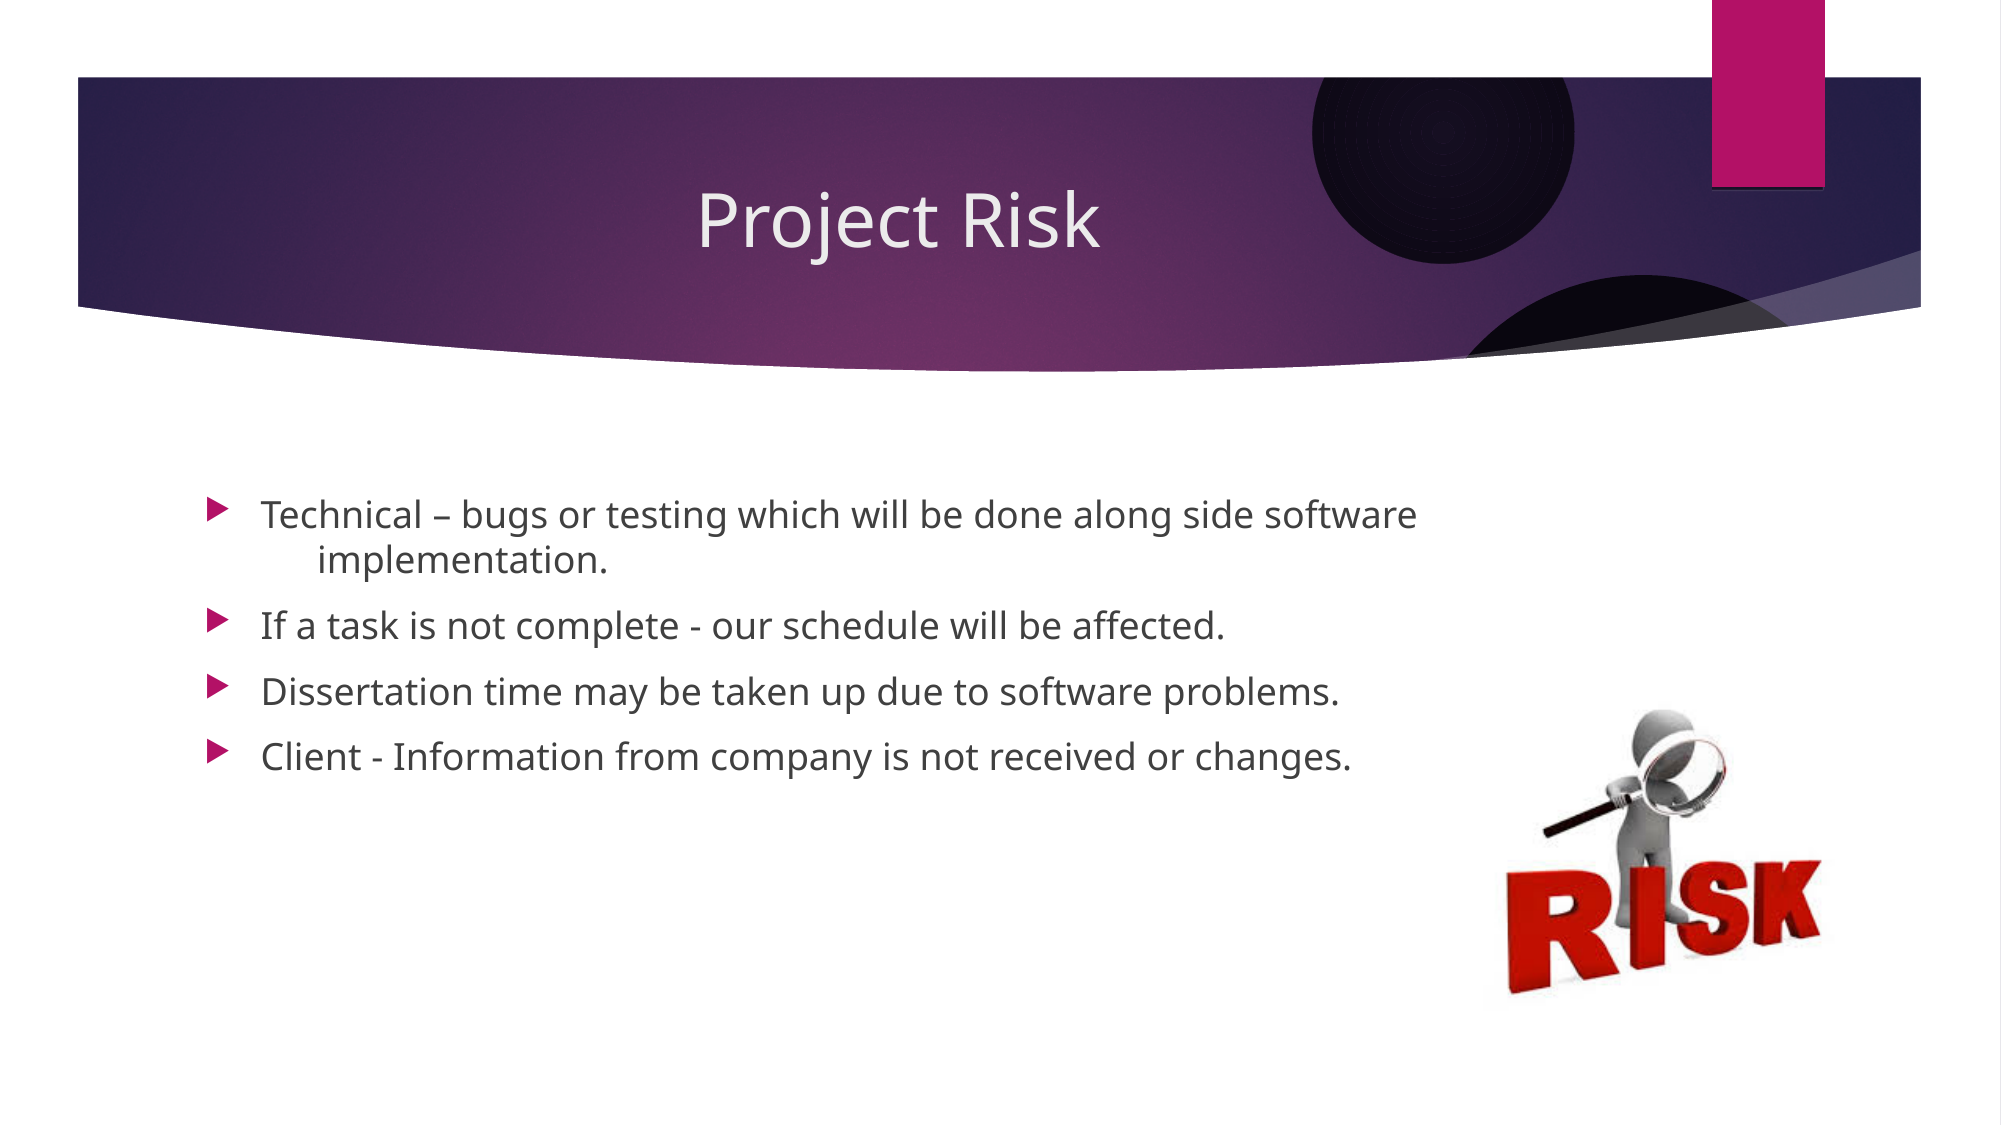

# Project Risk
Technical – bugs or testing which will be done along side software implementation.
If a task is not complete - our schedule will be affected.
Dissertation time may be taken up due to software problems.
Client - Information from company is not received or changes.